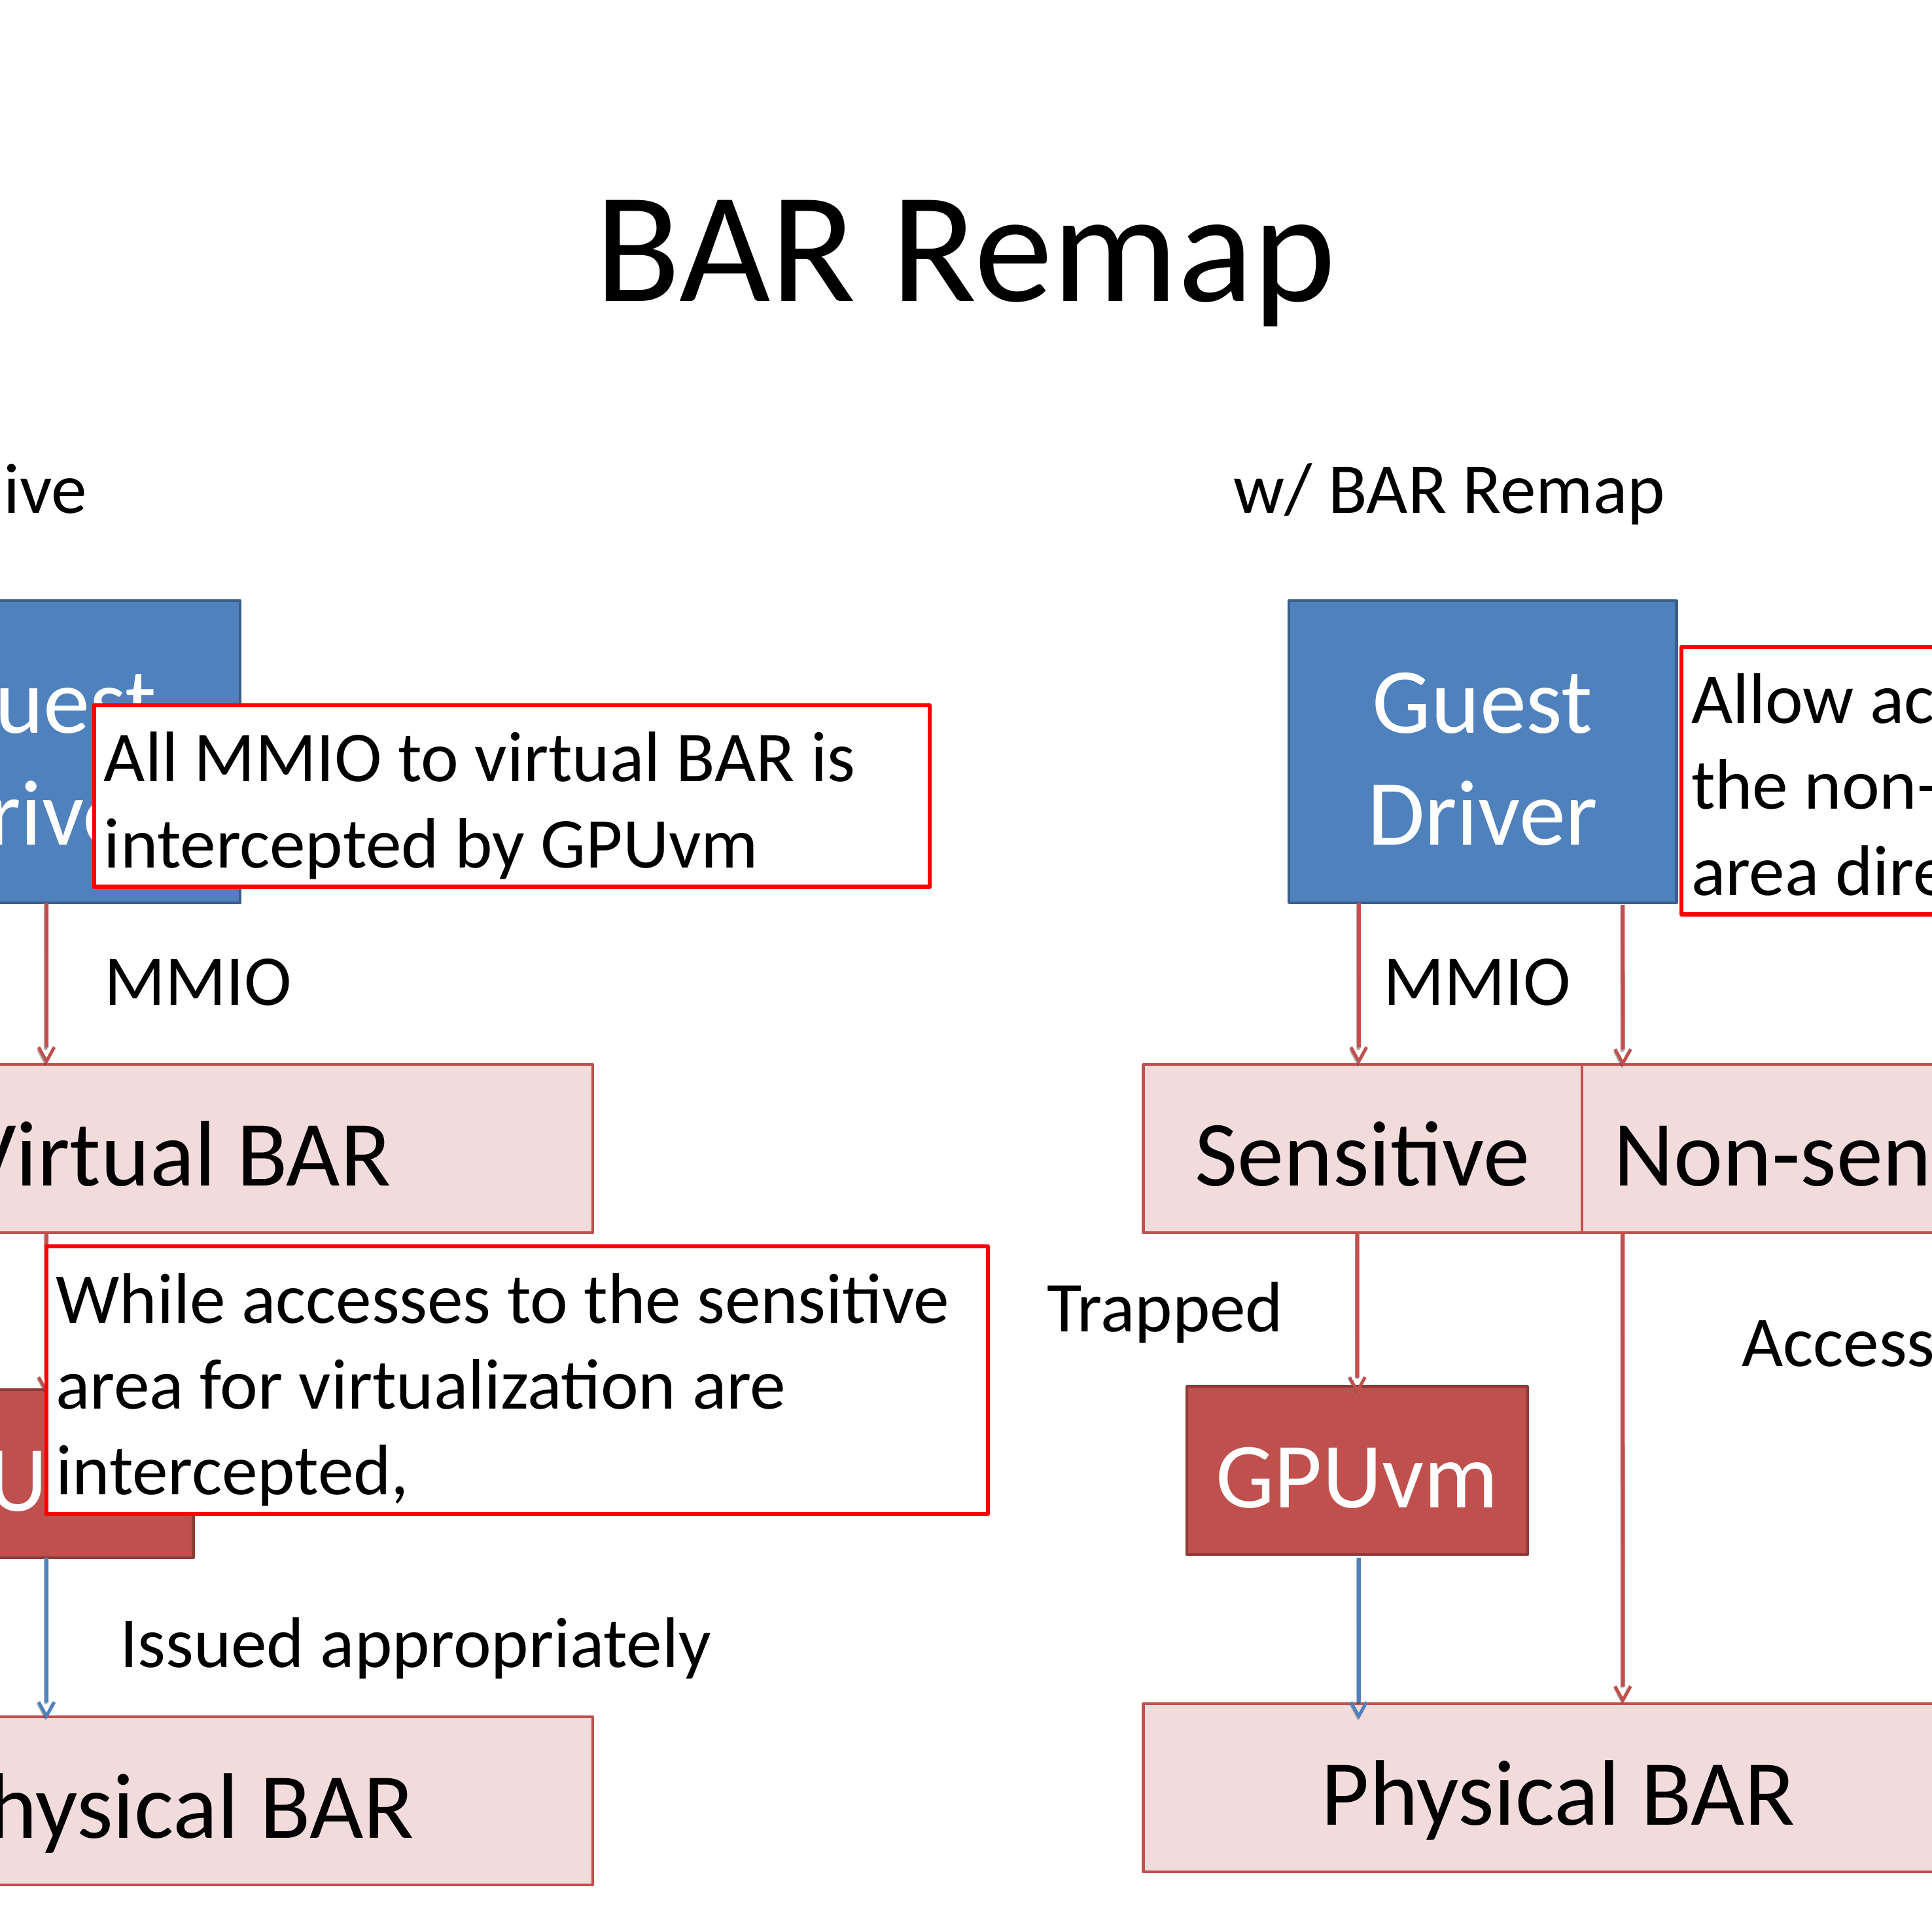

# BAR Remap
Naive
w/ BAR Remap
Guest
Driver
Guest
Driver
Allow accesses to the non-sensitive area directly.
All MMIO to virtual BAR is intercepted by GPUvm
MMIO
MMIO
Virtual BAR
Sensitive
Non-sensitive
While accesses to the sensitive area for virtualization are intercepted,
Trapped
Trapped
Access directly
GPUvm
GPUvm
Issued appropriately
Physical BAR
Physical BAR